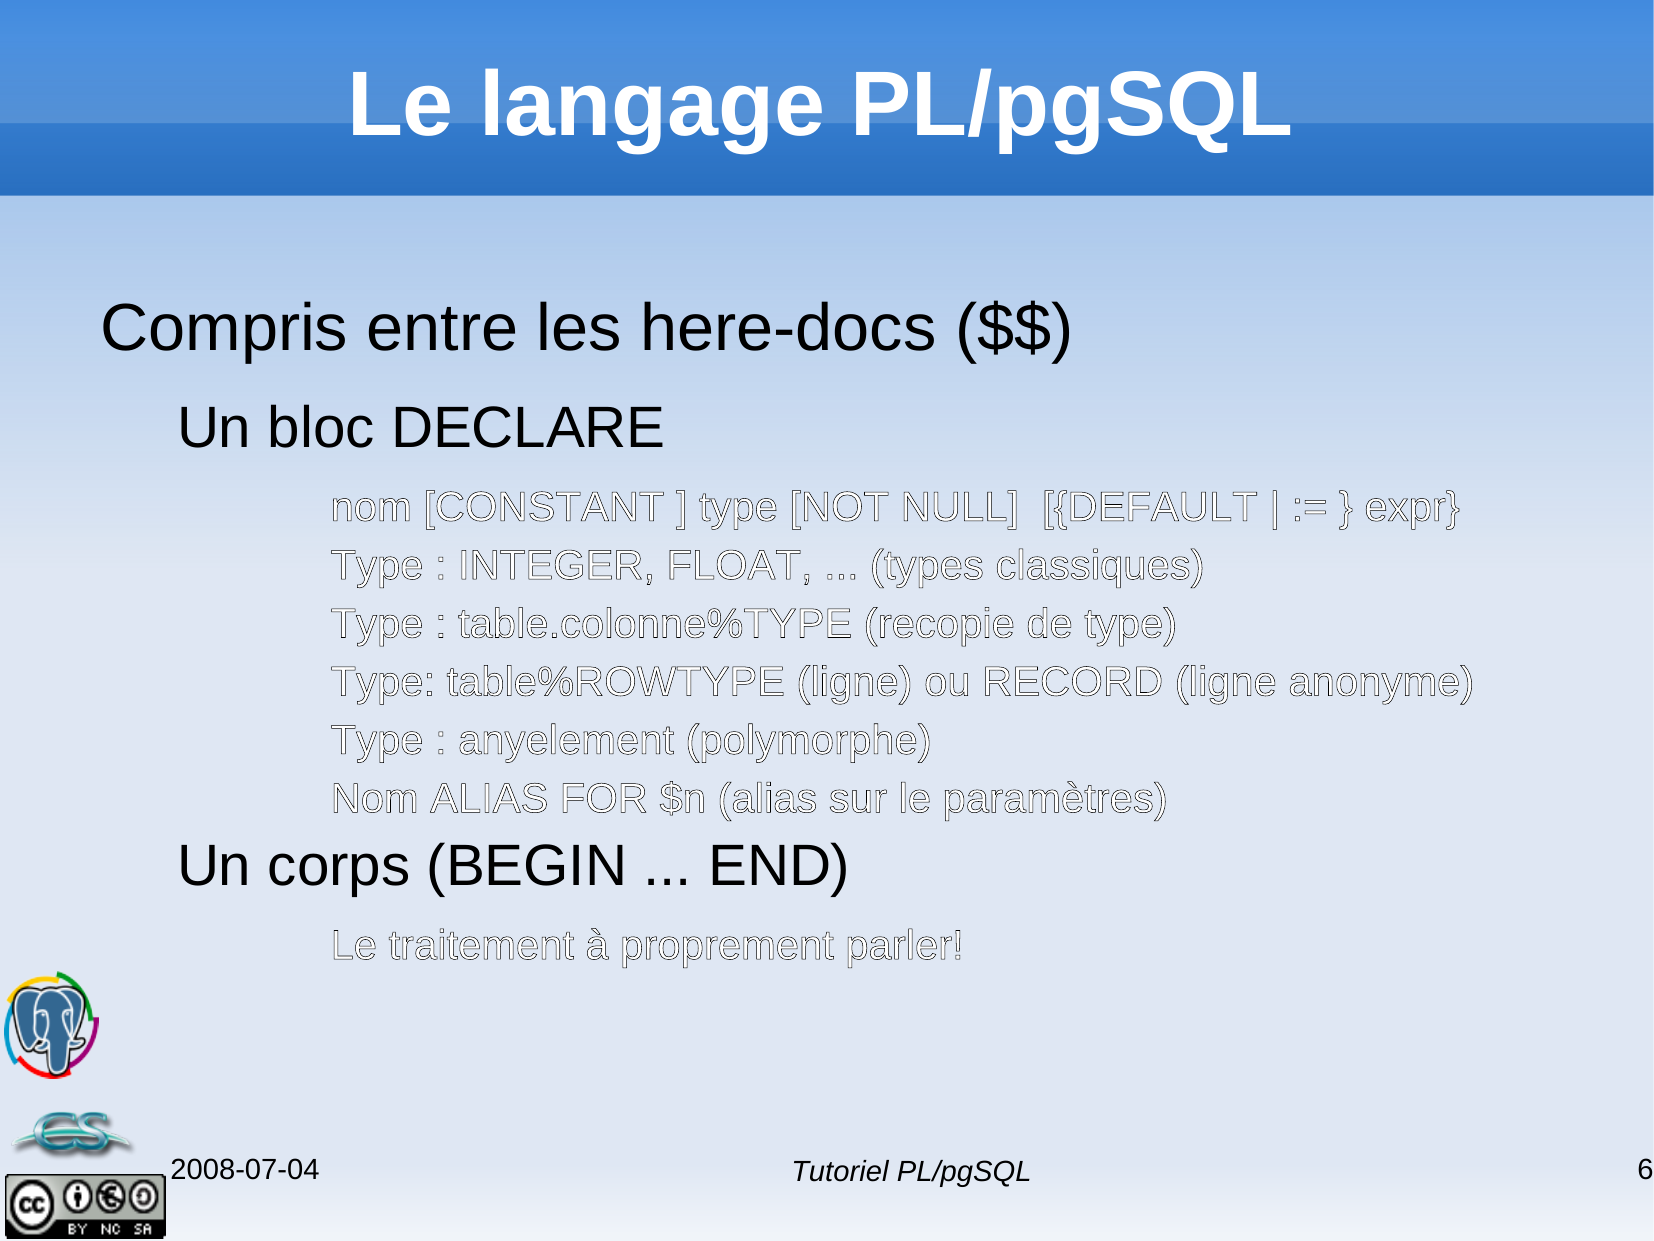

# Le langage PL/pgSQL
Compris entre les here-docs ($$)
Un bloc DECLARE
nom [CONSTANT ] type [NOT NULL] [{DEFAULT | := } expr}
Type : INTEGER, FLOAT, ... (types classiques)
Type : table.colonne%TYPE (recopie de type)
Type: table%ROWTYPE (ligne) ou RECORD (ligne anonyme)
Type : anyelement (polymorphe)
Nom ALIAS FOR $n (alias sur le paramètres)
Un corps (BEGIN ... END)
Le traitement à proprement parler!
2008-07-04
6
Tutoriel PL/pgSQL